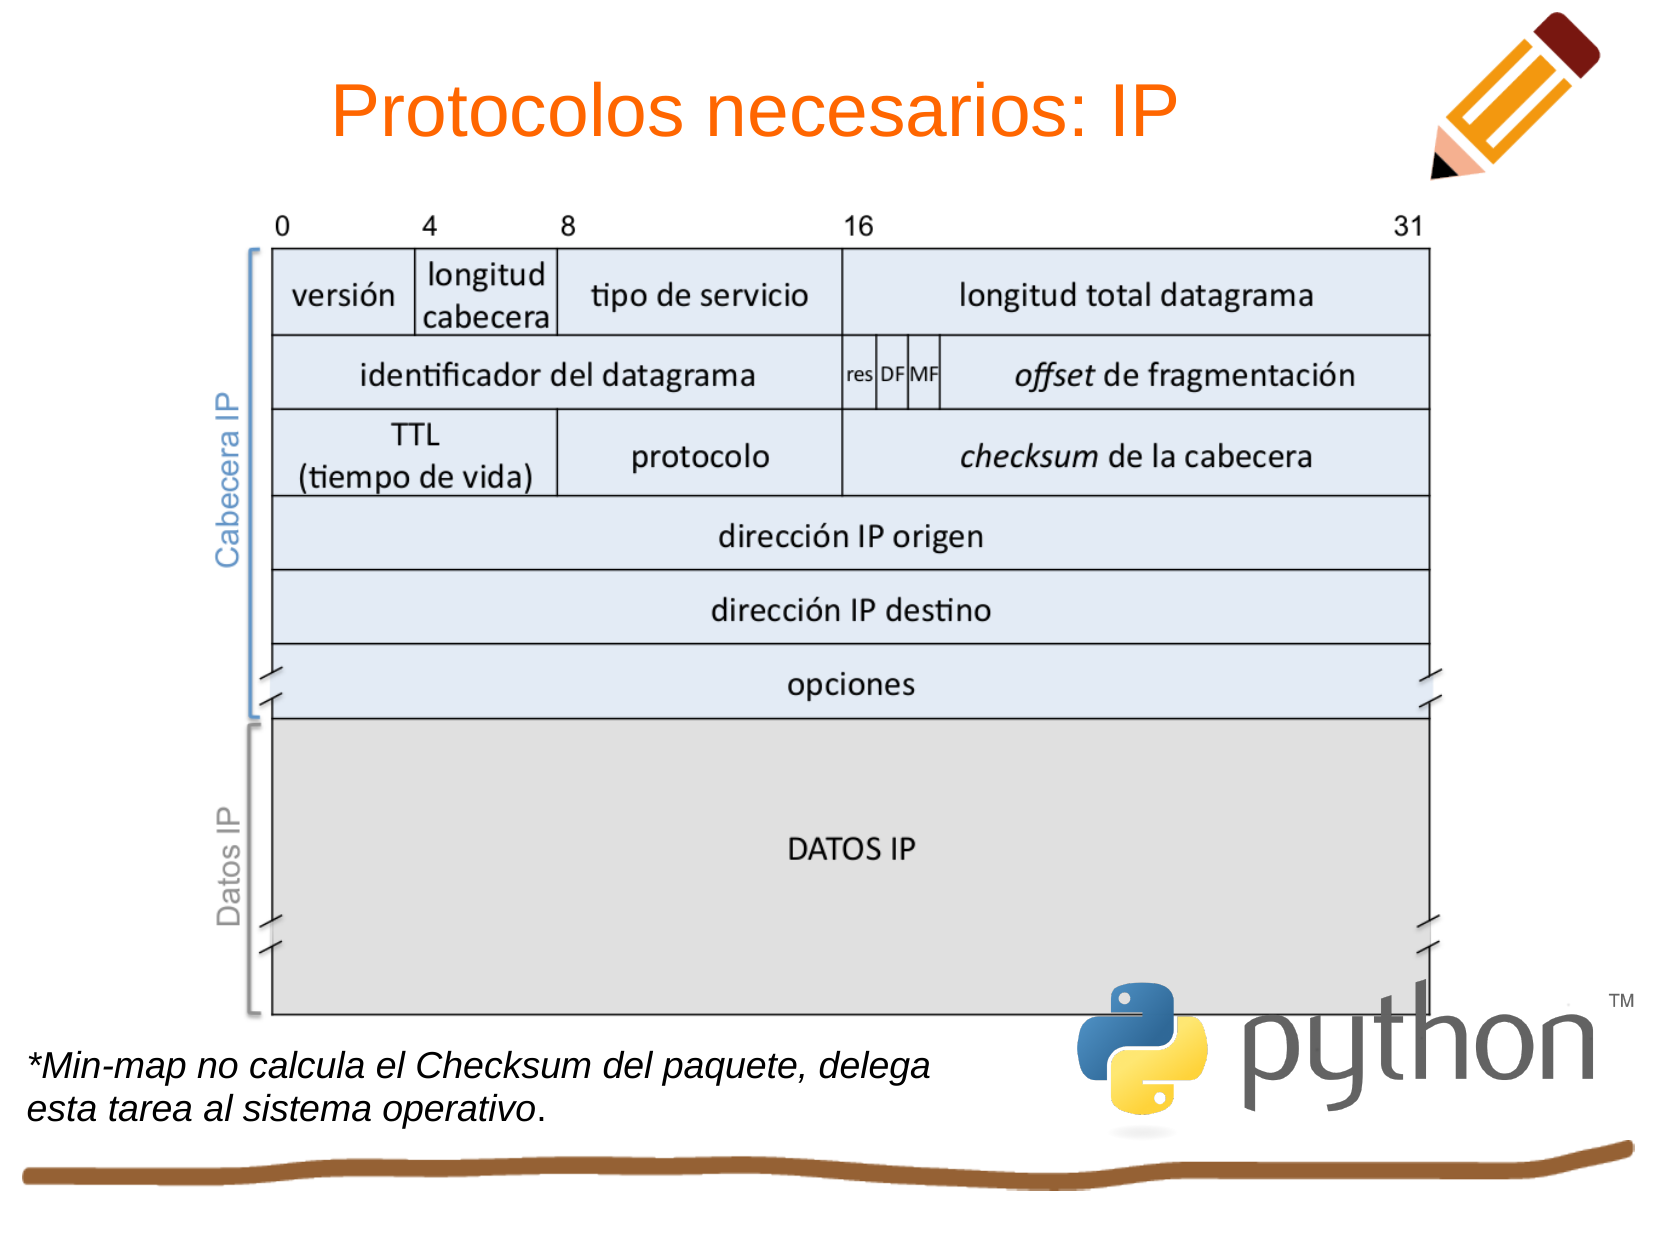

# Protocolos necesarios: IP
*Min-map no calcula el Checksum del paquete, delega esta tarea al sistema operativo.